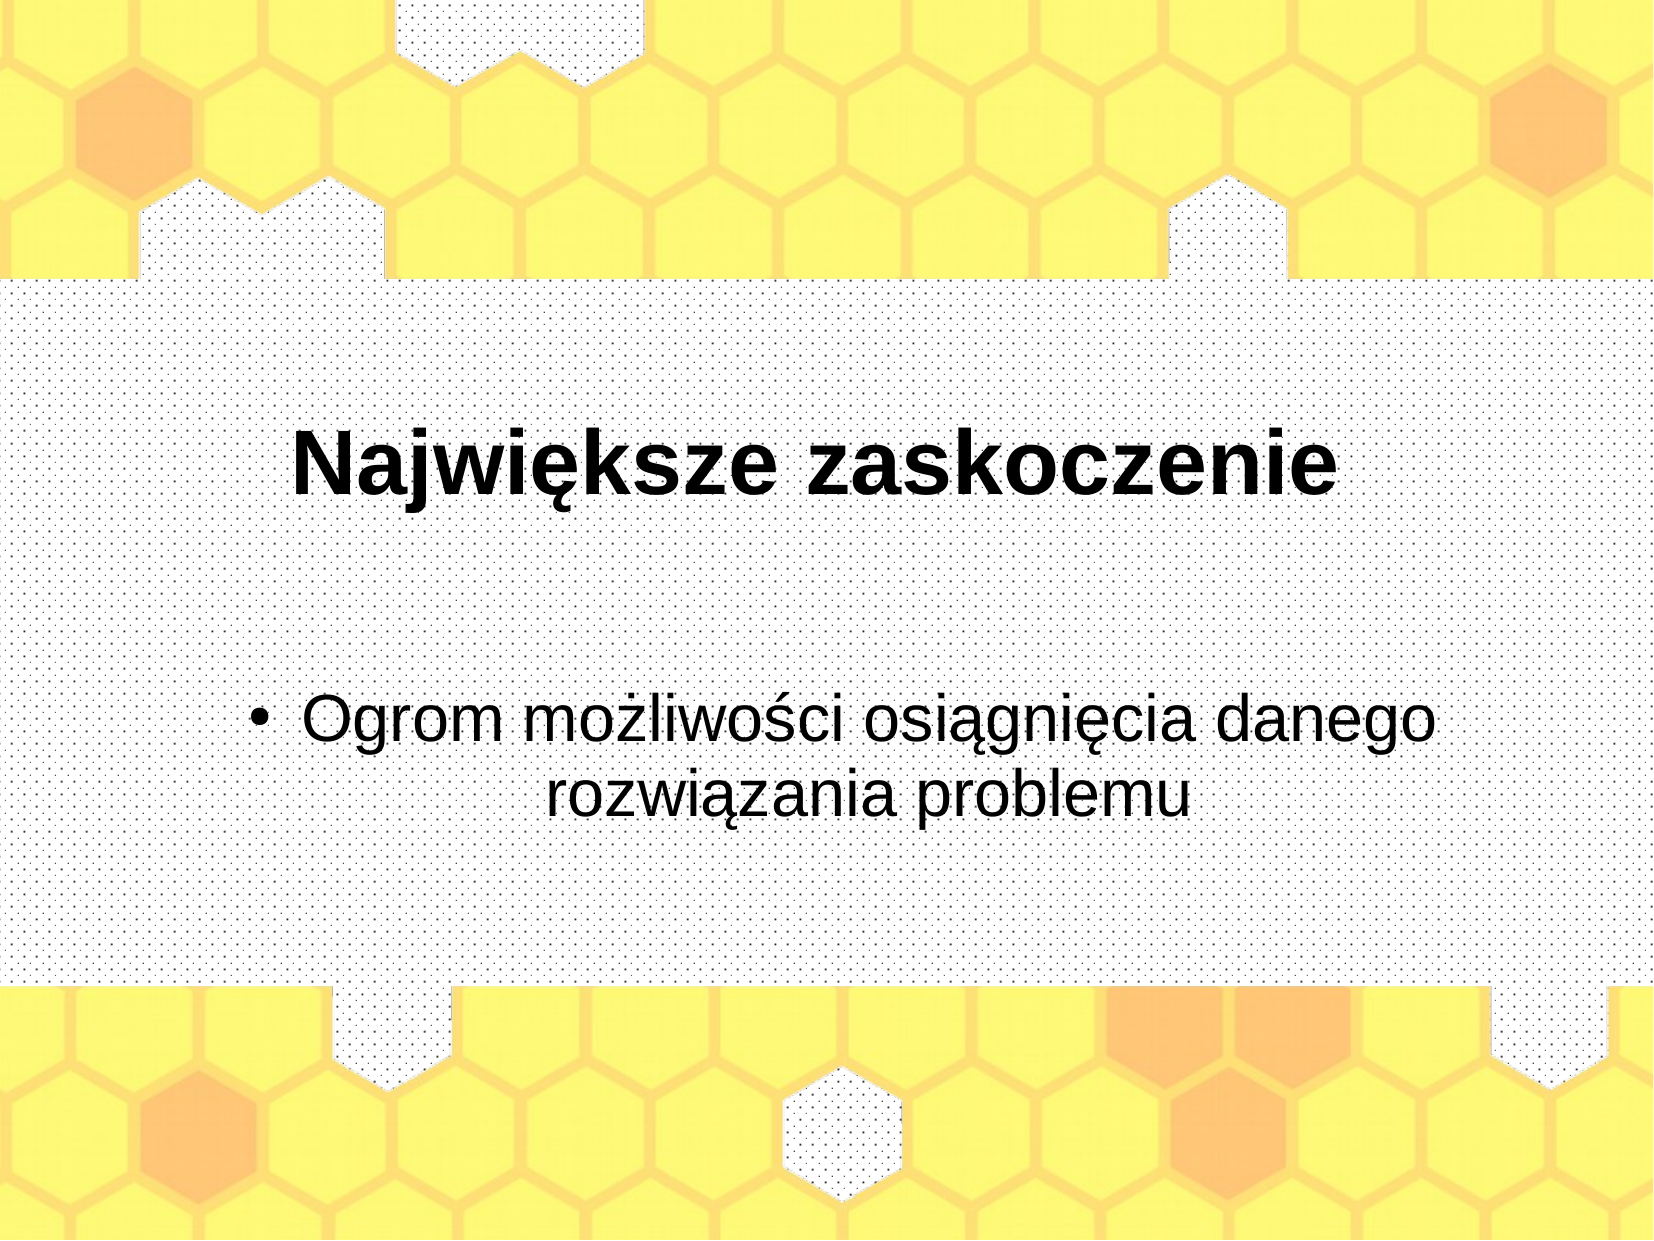

# Największe zaskoczenie
Ogrom możliwości osiągnięcia danego rozwiązania problemu